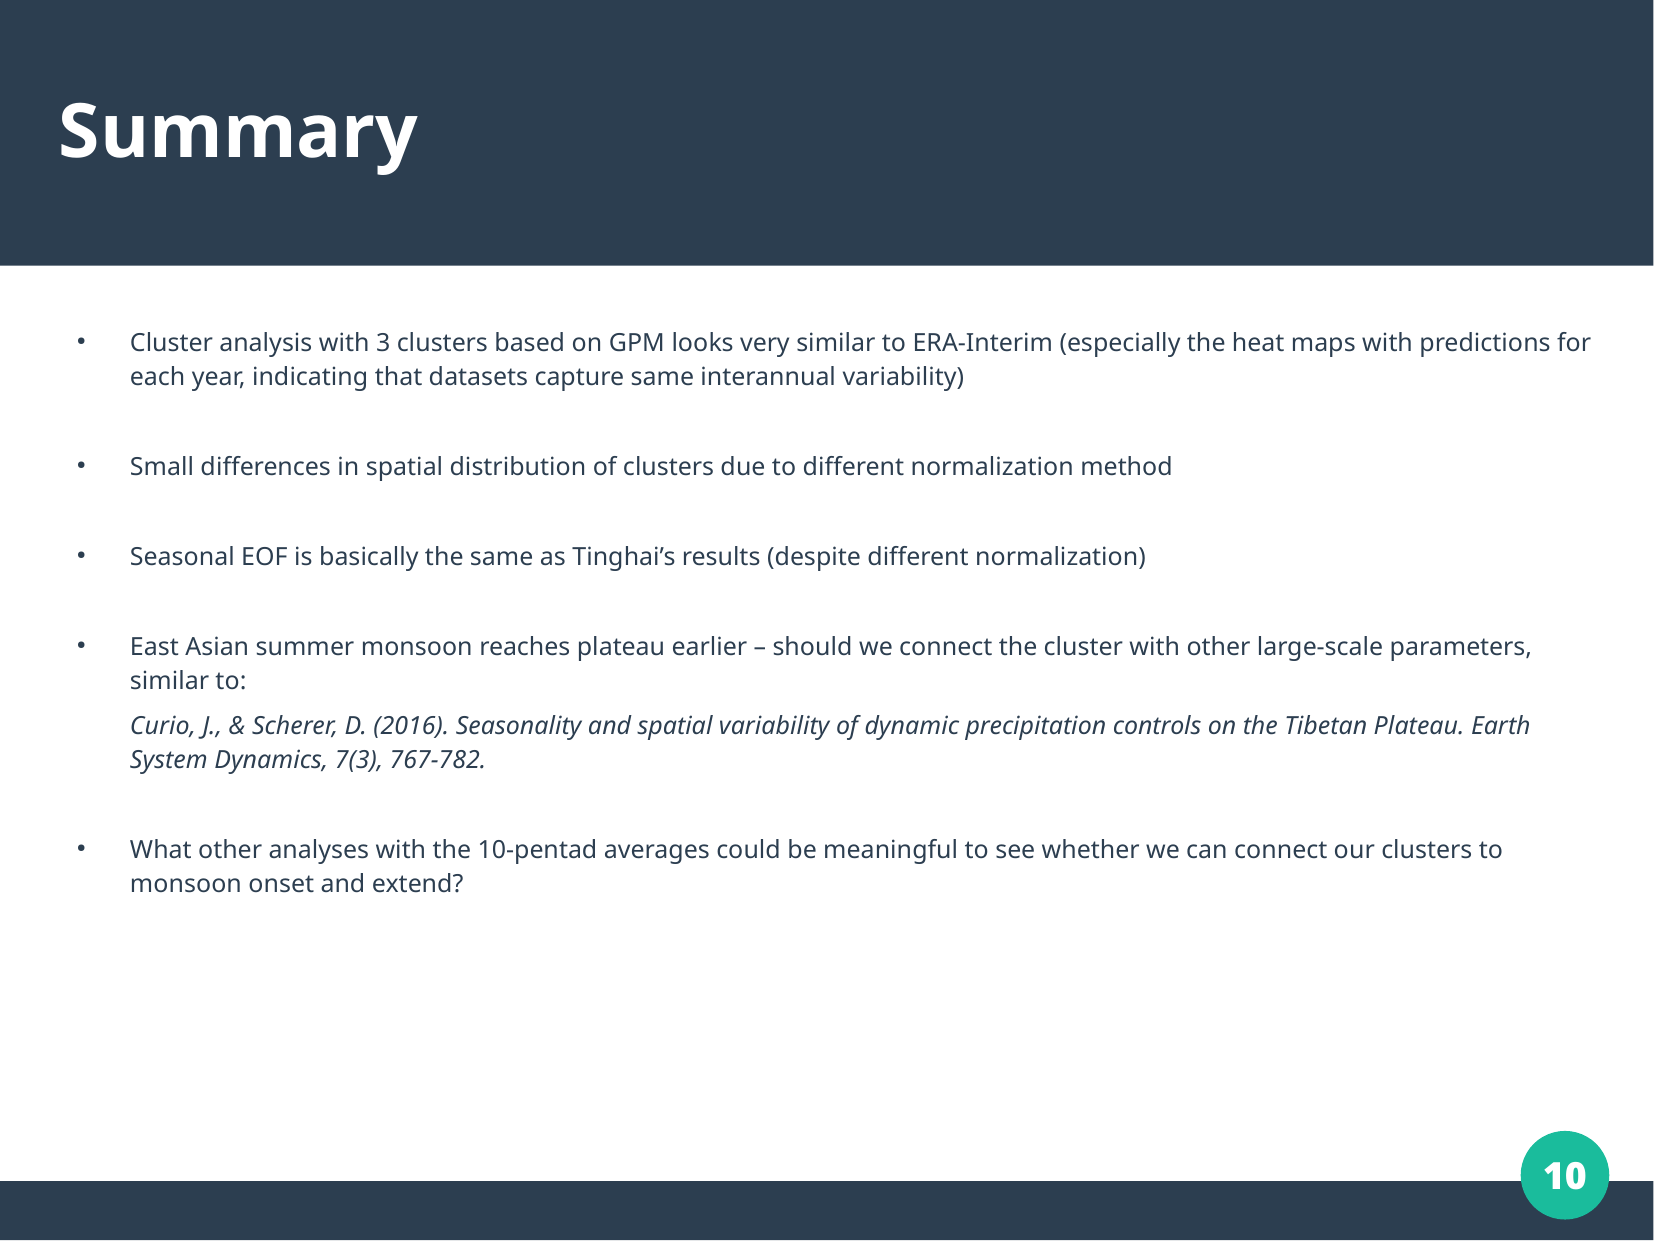

# Summary
Cluster analysis with 3 clusters based on GPM looks very similar to ERA-Interim (especially the heat maps with predictions for each year, indicating that datasets capture same interannual variability)
Small differences in spatial distribution of clusters due to different normalization method
Seasonal EOF is basically the same as Tinghai’s results (despite different normalization)
East Asian summer monsoon reaches plateau earlier – should we connect the cluster with other large-scale parameters, similar to:
Curio, J., & Scherer, D. (2016). Seasonality and spatial variability of dynamic precipitation controls on the Tibetan Plateau. Earth System Dynamics, 7(3), 767-782.
What other analyses with the 10-pentad averages could be meaningful to see whether we can connect our clusters to monsoon onset and extend?
10